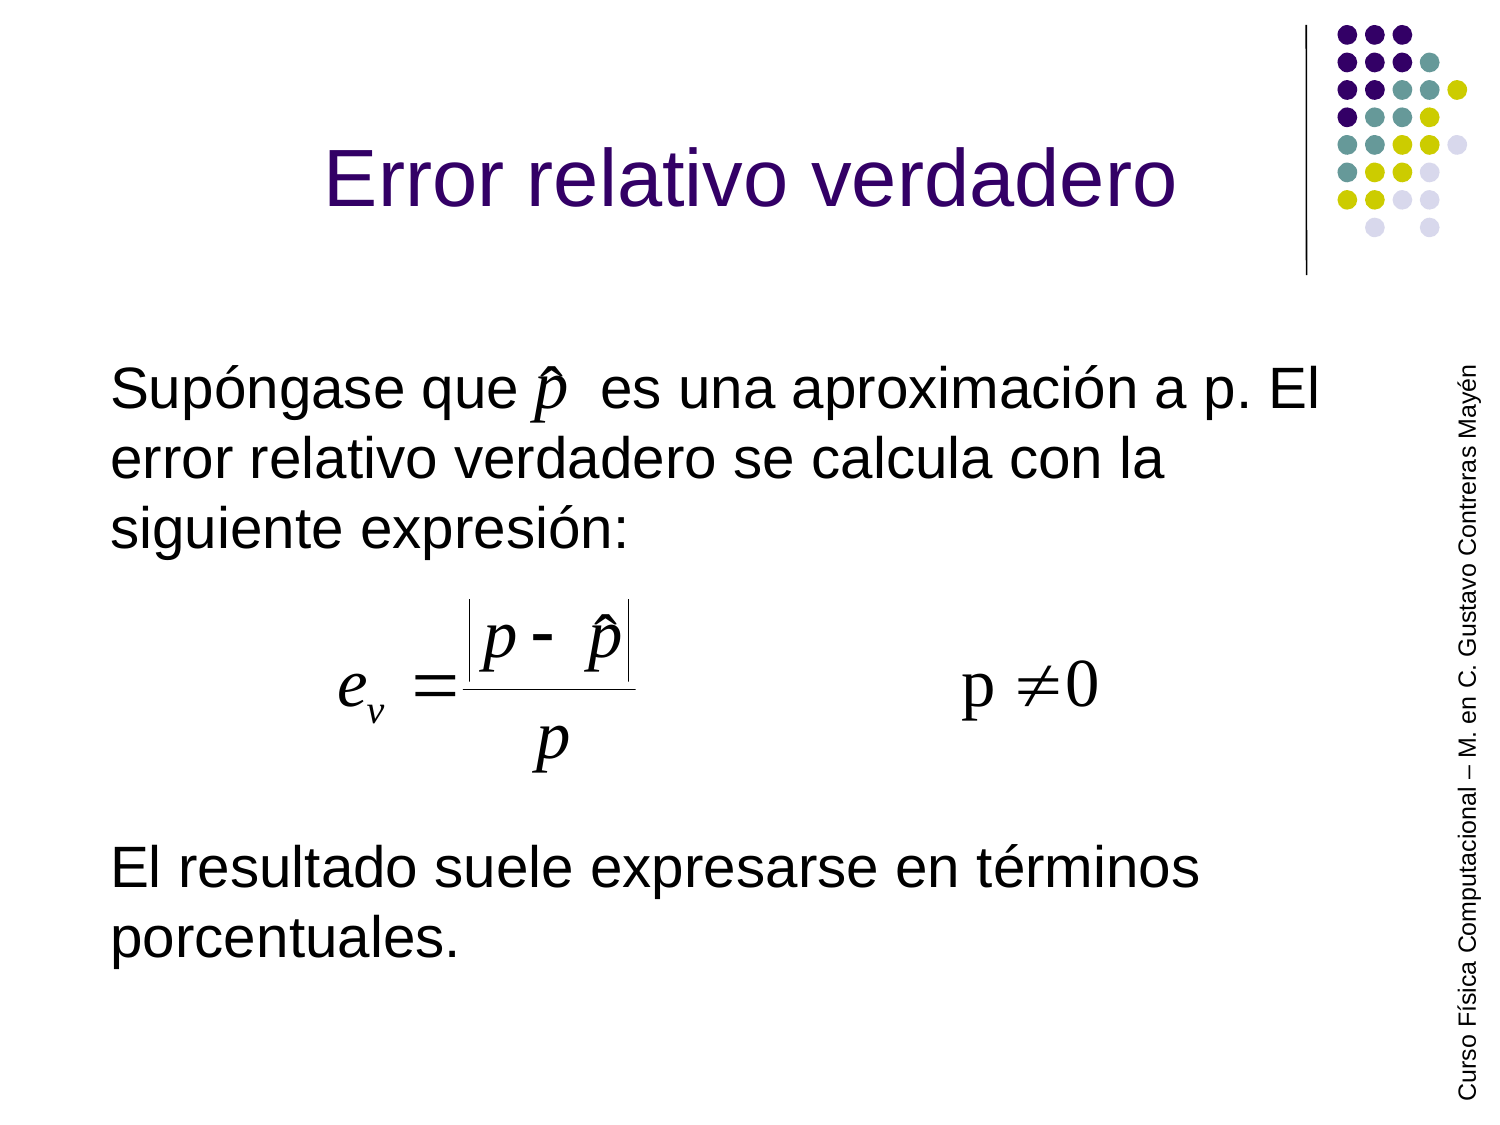

Error relativo verdadero
Supóngase que es una aproximación a p. El error relativo verdadero se calcula con la siguiente expresión:
El resultado suele expresarse en términos porcentuales.